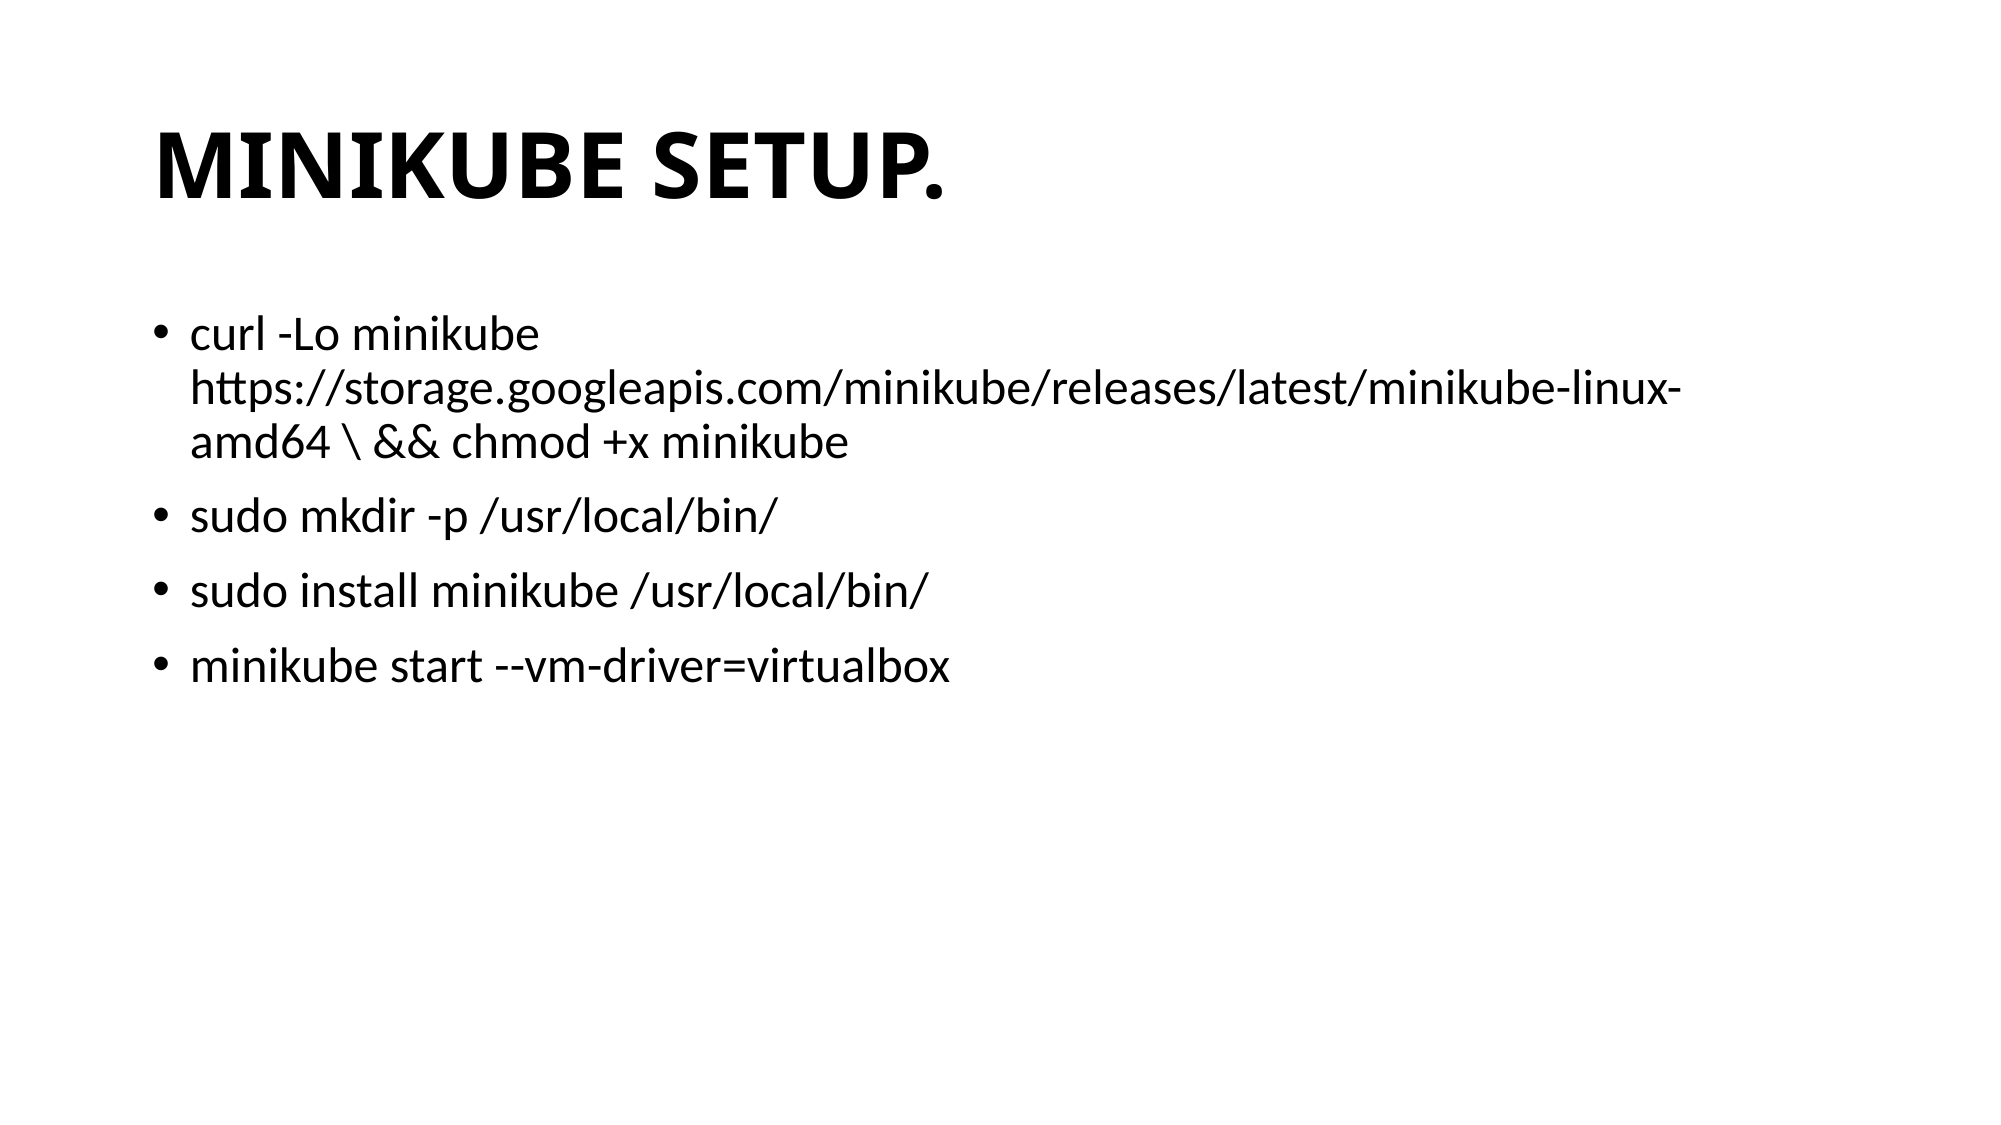

# MINIKUBE SETUP.
curl -Lo minikube https://storage.googleapis.com/minikube/releases/latest/minikube-linux-amd64 \ && chmod +x minikube
sudo mkdir -p /usr/local/bin/
sudo install minikube /usr/local/bin/
minikube start --vm-driver=virtualbox